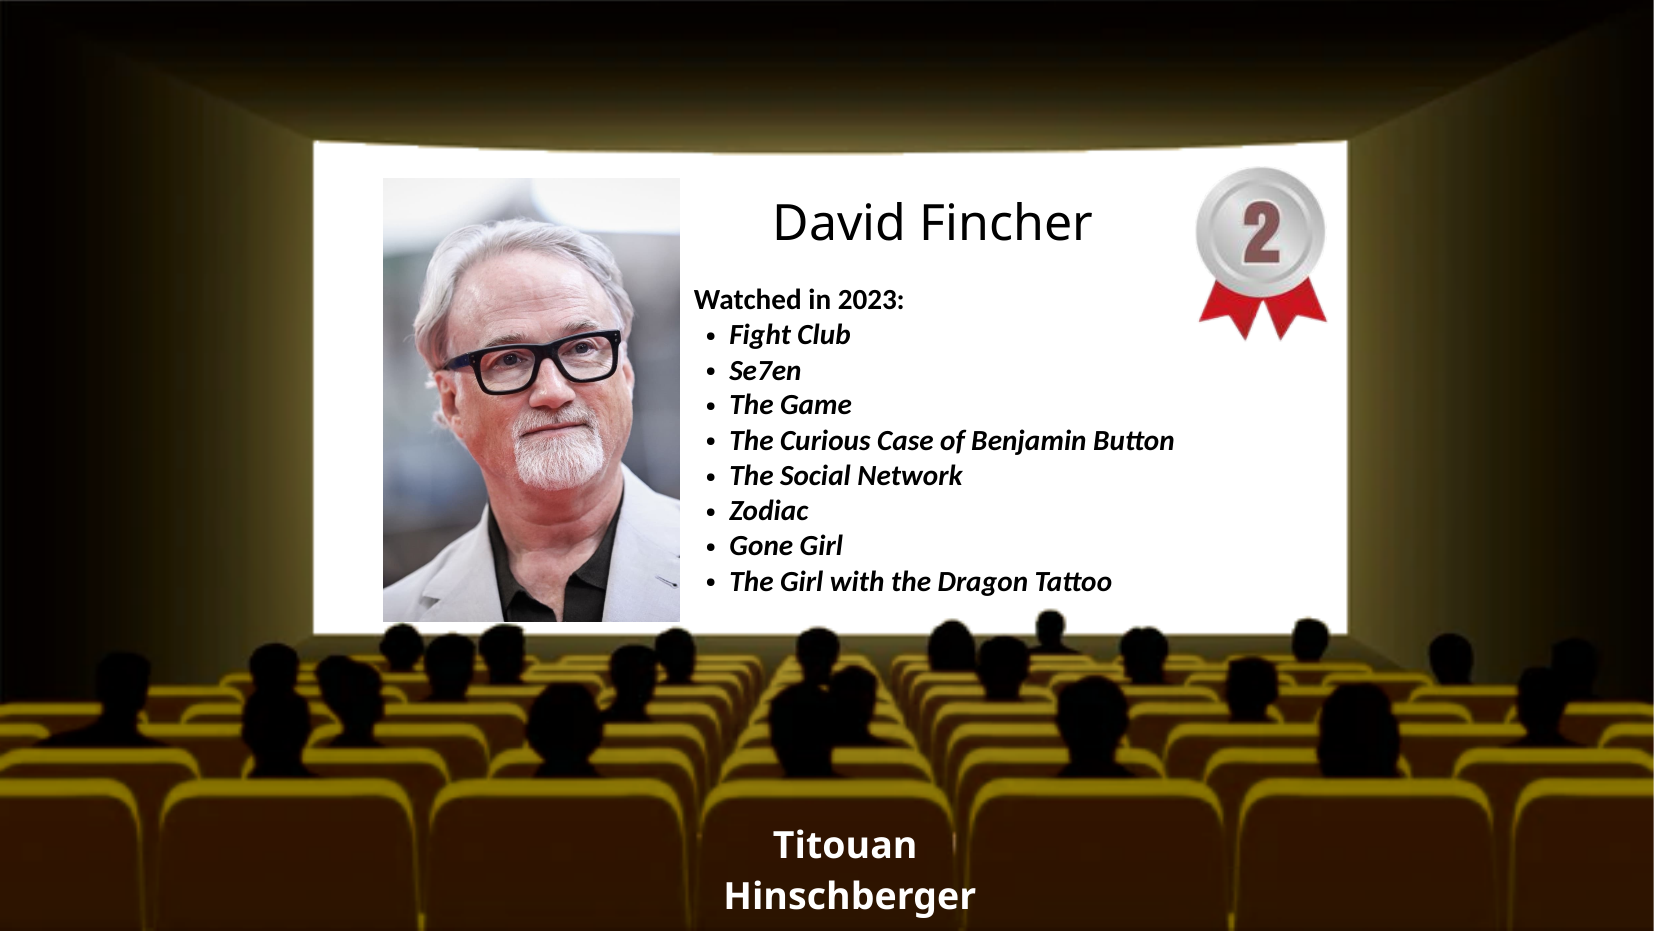

David Fincher
Watched in 2023:
Fight Club
Se7en
The Game
The Curious Case of Benjamin Button
The Social Network
Zodiac
Gone Girl
The Girl with the Dragon Tattoo